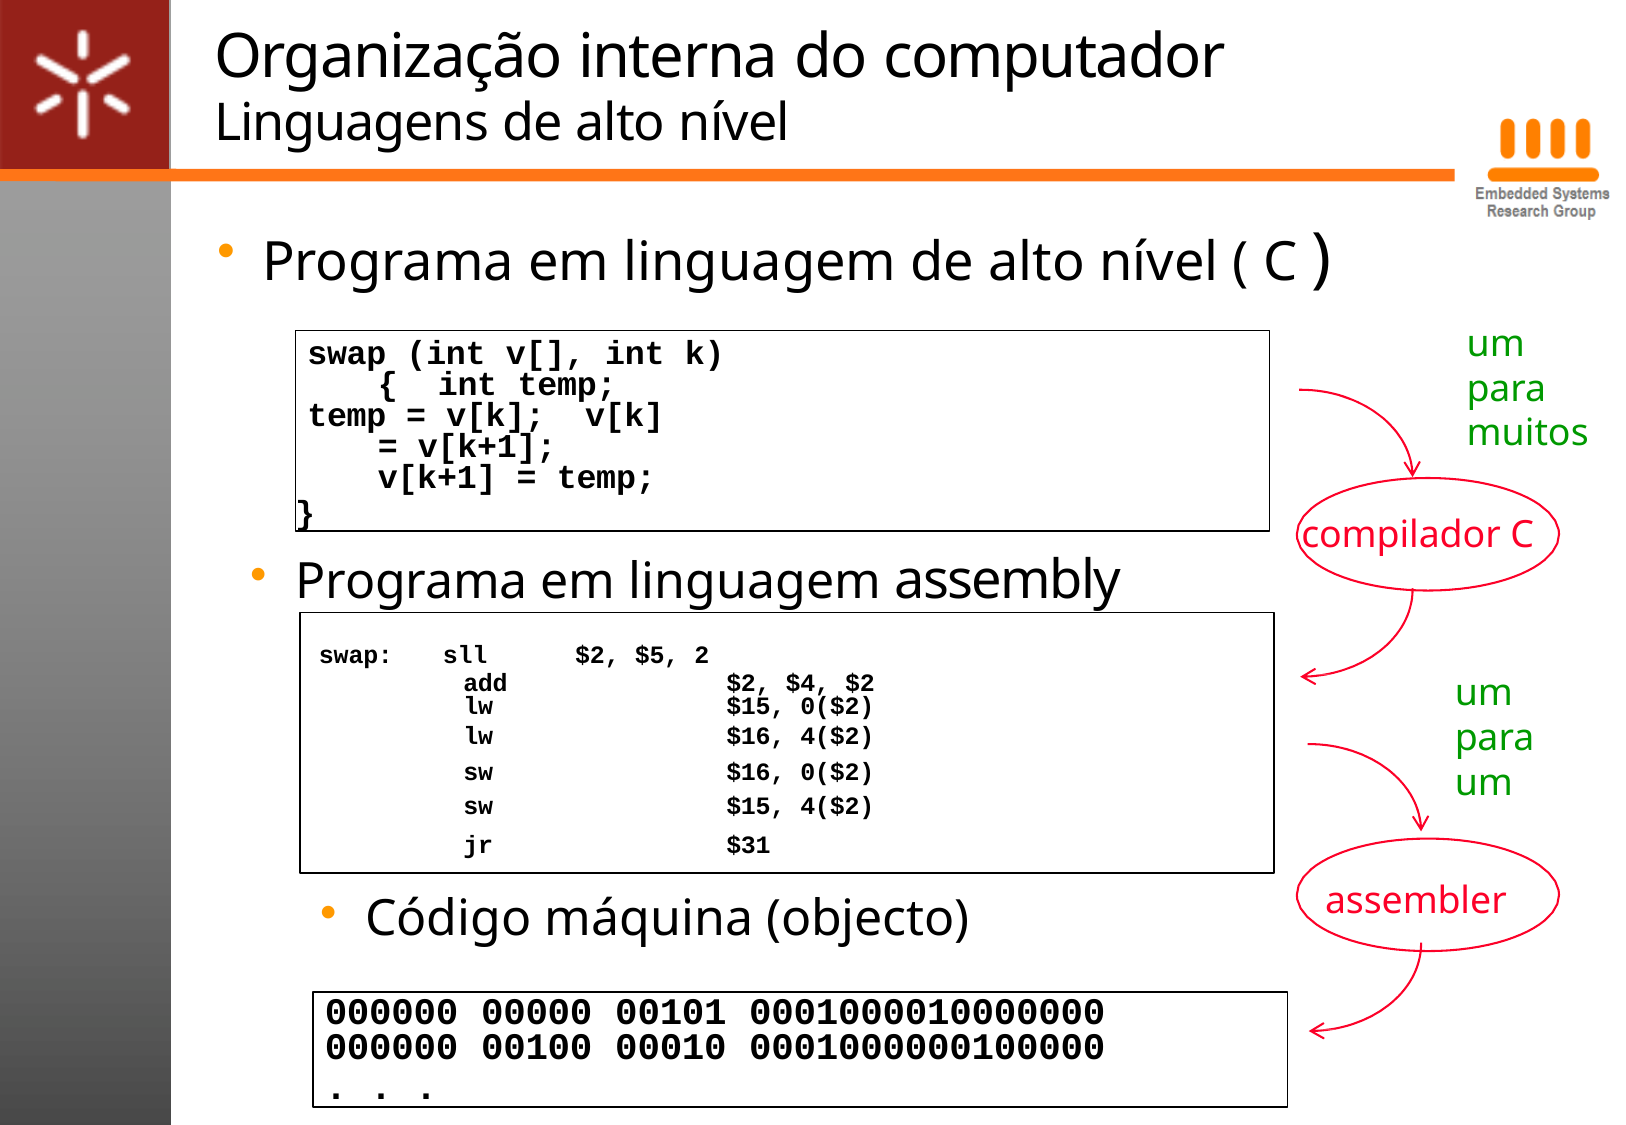

Organização interna do computador
Linguagens de alto nível
Programa em linguagem de alto nível ( C )
um para muitos
swap (int v[], int k) { int temp;
temp = v[k]; v[k] = v[k+1]; v[k+1] = temp;
}
compilador C
Programa em linguagem assembly
swap: sll	$2, $5, 2
add	$2, $4, $2 lw	$15, 0($2)
lw	$16, 4($2)
sw	$16, 0($2)
sw	$15, 4($2)
jr	$31
um para um
assembler
Código máquina (objecto)
000000 00000 00101 0001000010000000
000000 00100 00010 0001000000100000
. . .